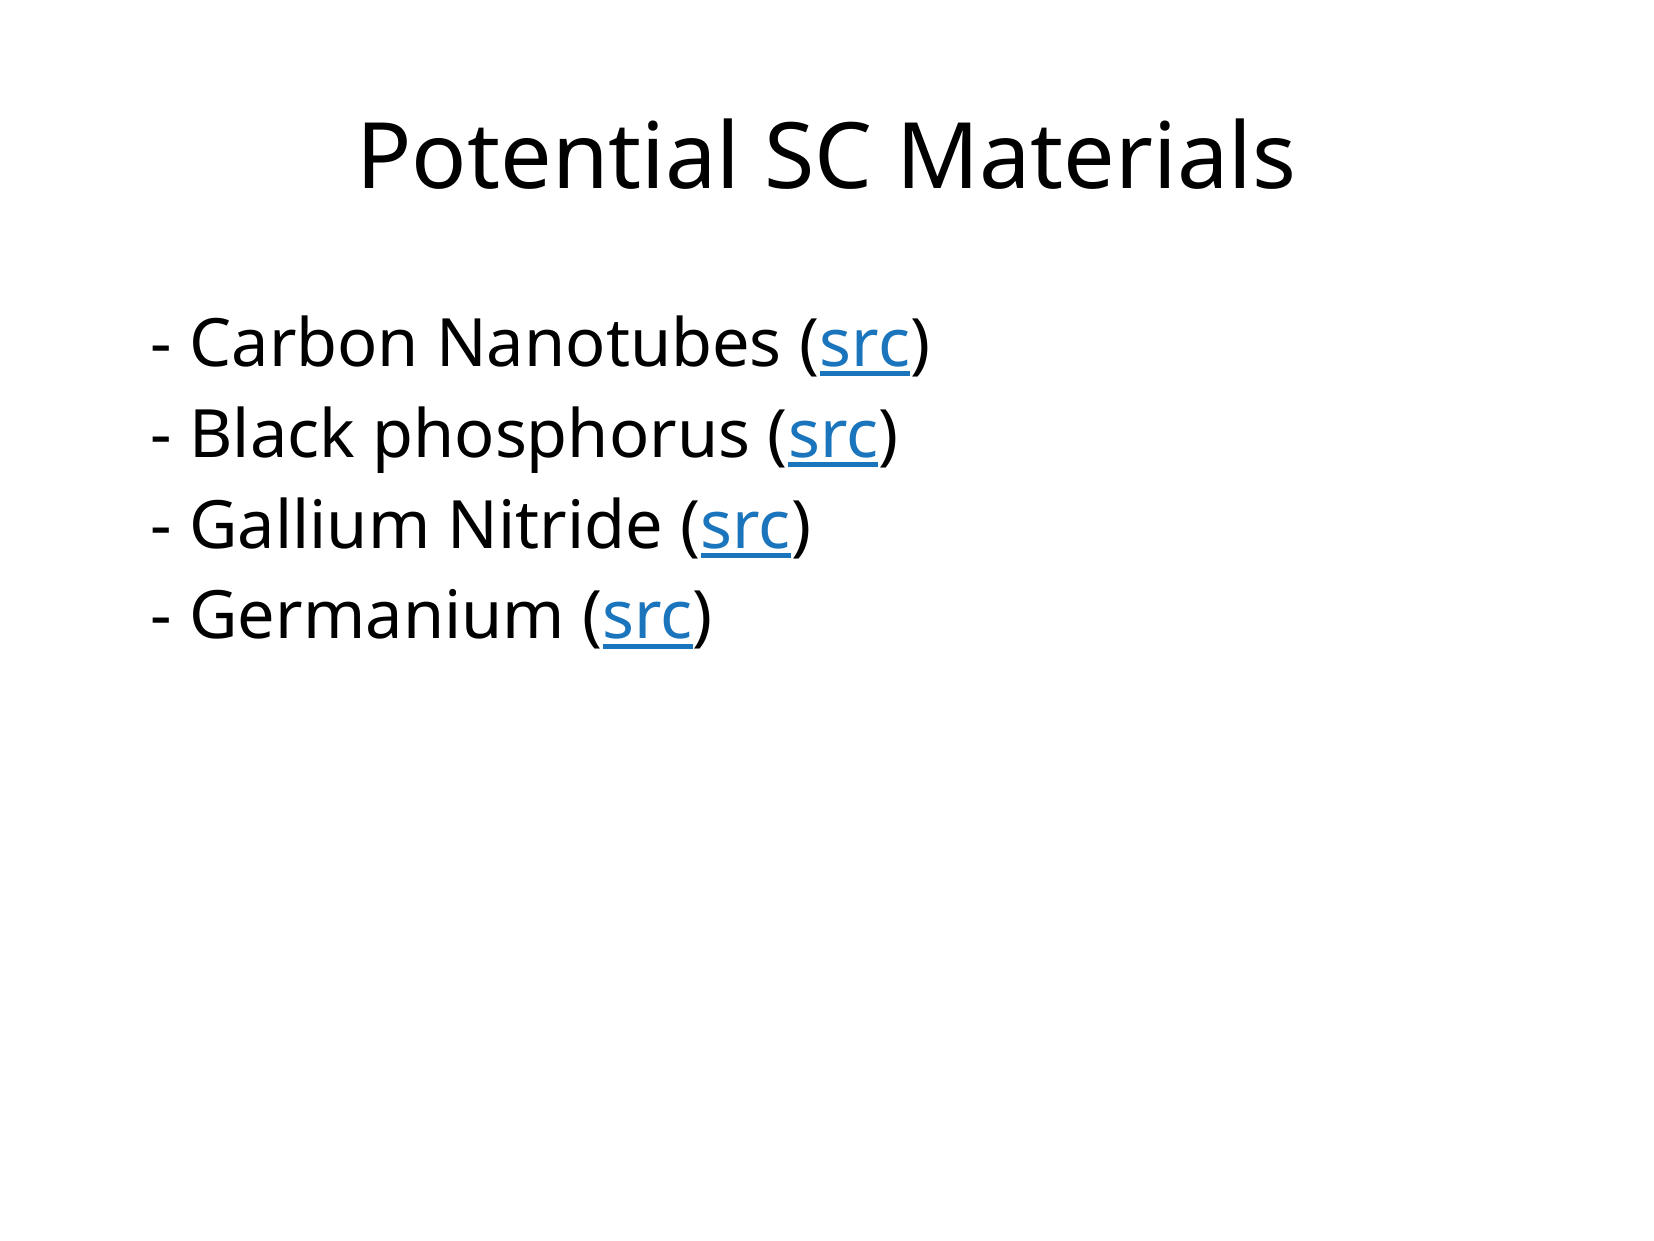

# Potential SC Materials
	- Carbon Nanotubes (src)
	- Black phosphorus (src)
	- Gallium Nitride (src)
	- Germanium (src)